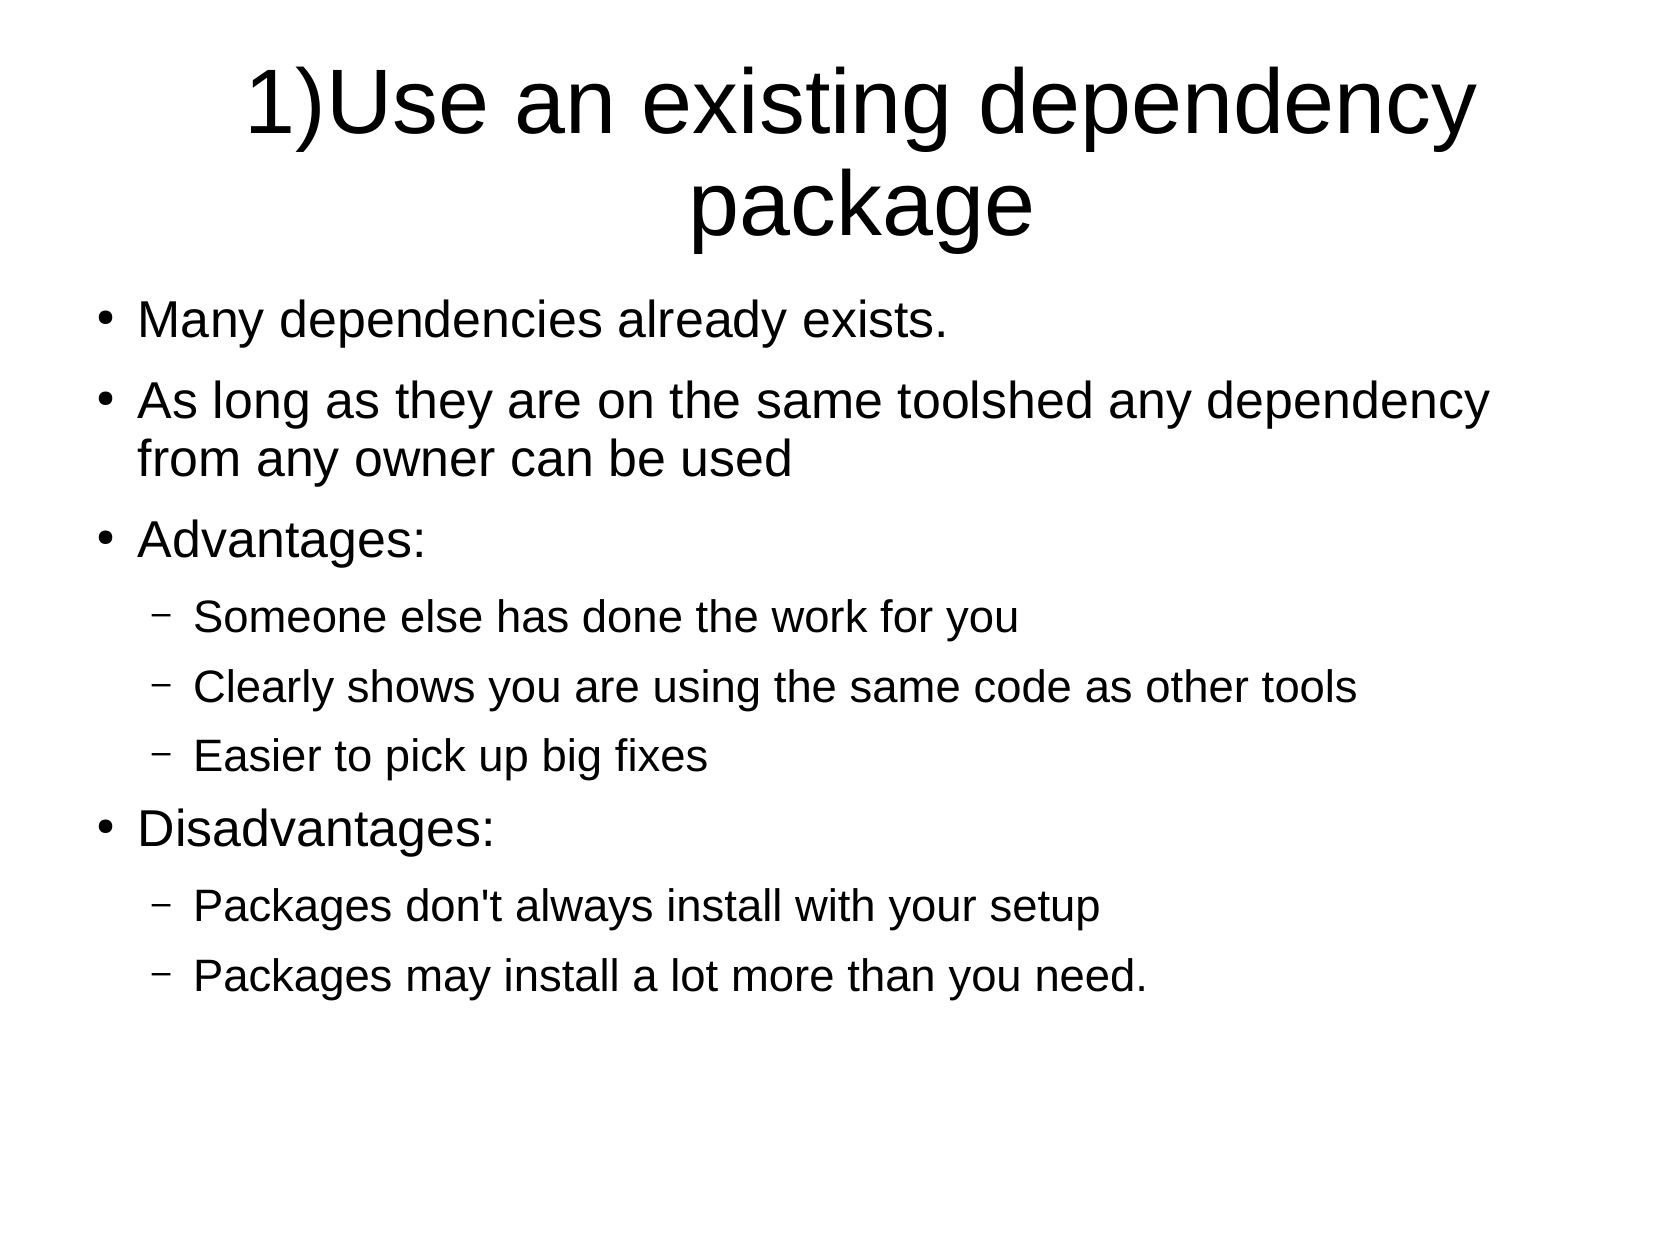

# 1)Use an existing dependency package
Many dependencies already exists.
As long as they are on the same toolshed any dependency from any owner can be used
Advantages:
Someone else has done the work for you
Clearly shows you are using the same code as other tools
Easier to pick up big fixes
Disadvantages:
Packages don't always install with your setup
Packages may install a lot more than you need.